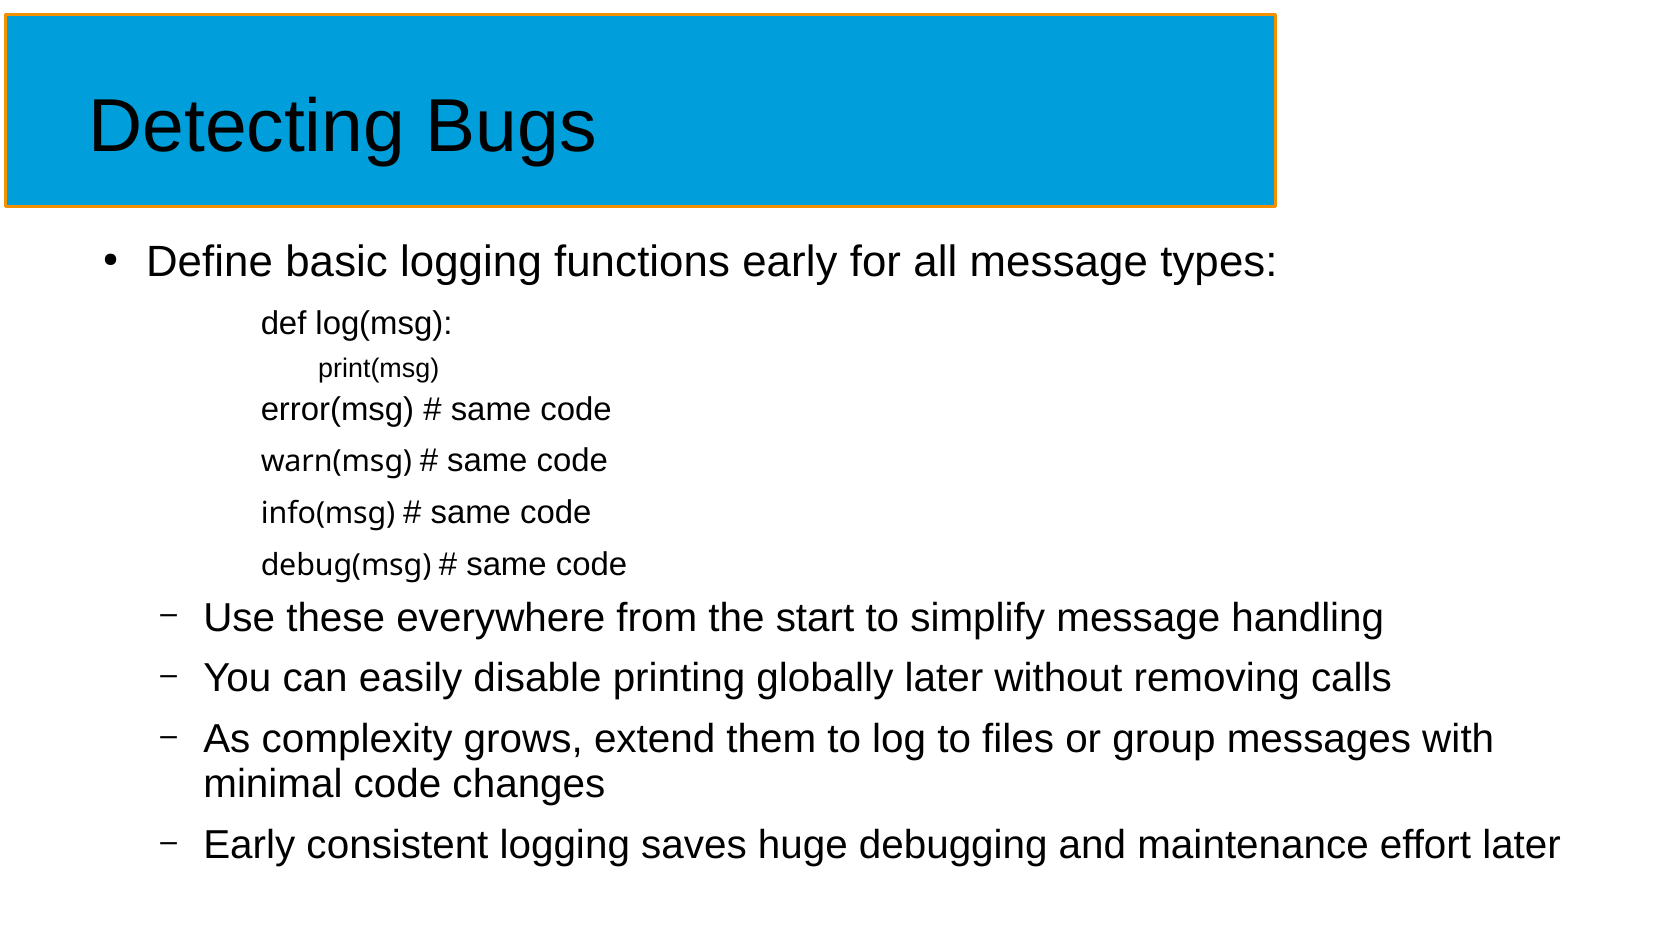

# Detecting Bugs
Define basic logging functions early for all message types:
def log(msg):
print(msg)
error(msg) # same code
warn(msg) # same code
info(msg) # same code
debug(msg) # same code
Use these everywhere from the start to simplify message handling
You can easily disable printing globally later without removing calls
As complexity grows, extend them to log to files or group messages with minimal code changes
Early consistent logging saves huge debugging and maintenance effort later